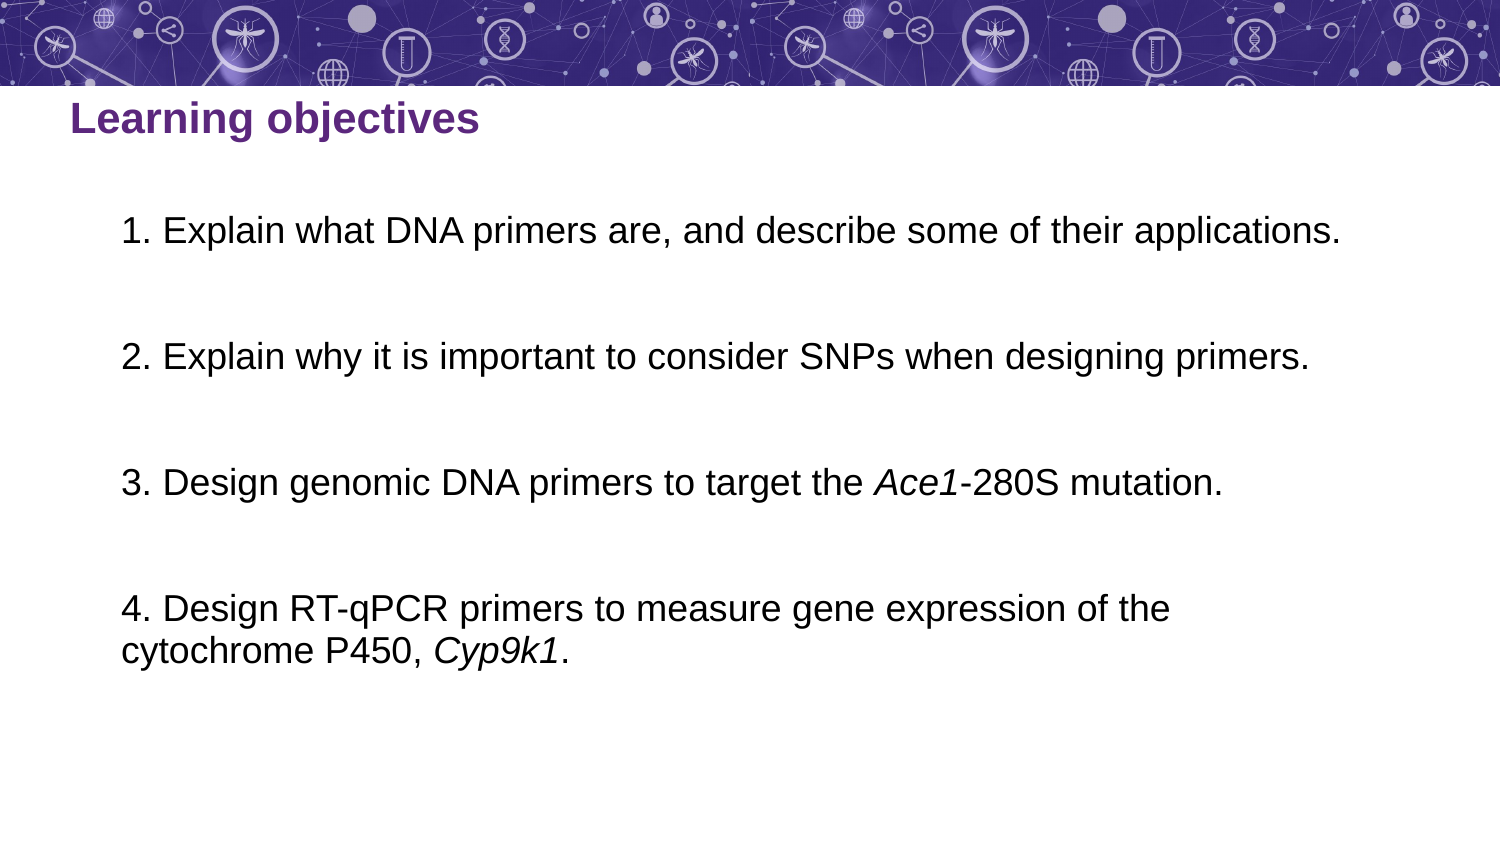

# Learning objectives
1. Explain what DNA primers are, and describe some of their applications.
2. Explain why it is important to consider SNPs when designing primers.
3. Design genomic DNA primers to target the Ace1-280S mutation.
4. Design RT-qPCR primers to measure gene expression of the cytochrome P450, Cyp9k1.